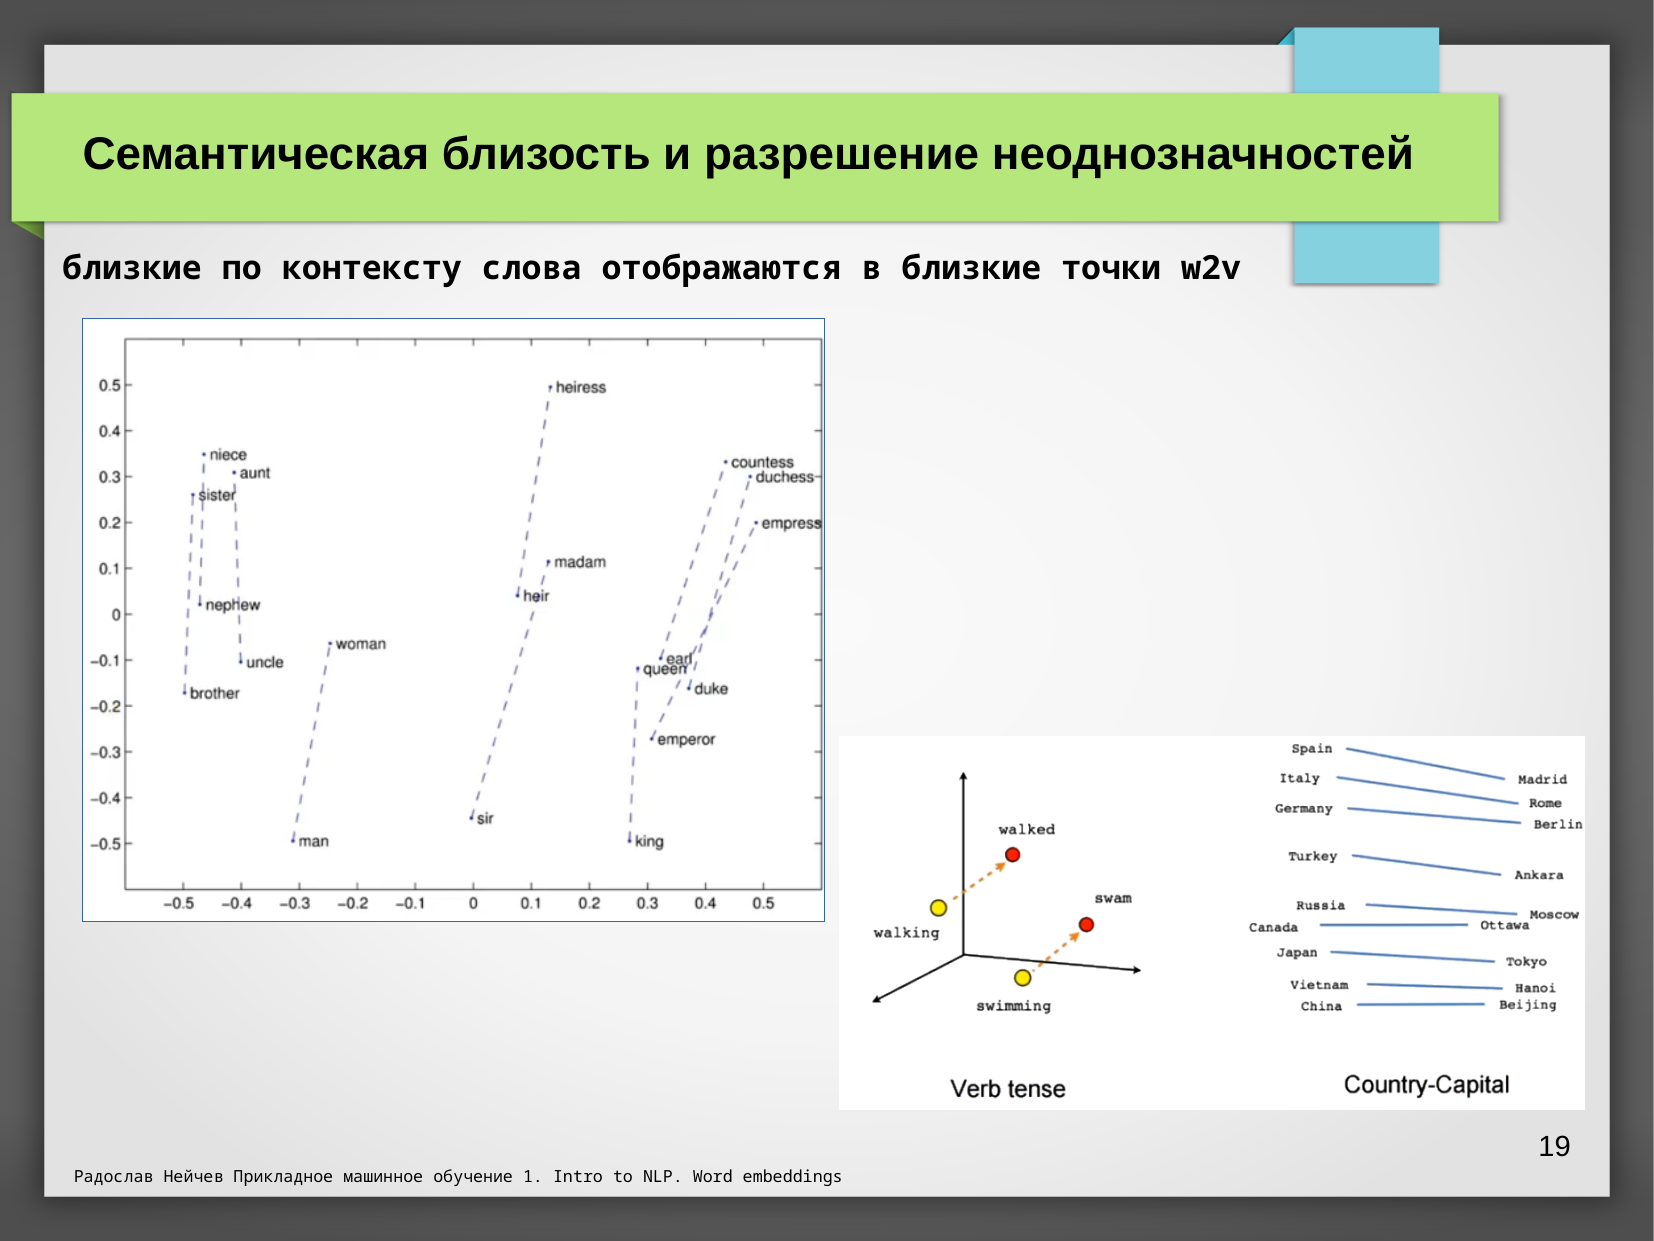

# Семантическая близость и разрешение неоднозначностей
близкие по контексту слова отображаются в близкие точки w2v
19
Радослав Нейчев Прикладное машинное обучение 1. Intro to NLP. Word embeddings